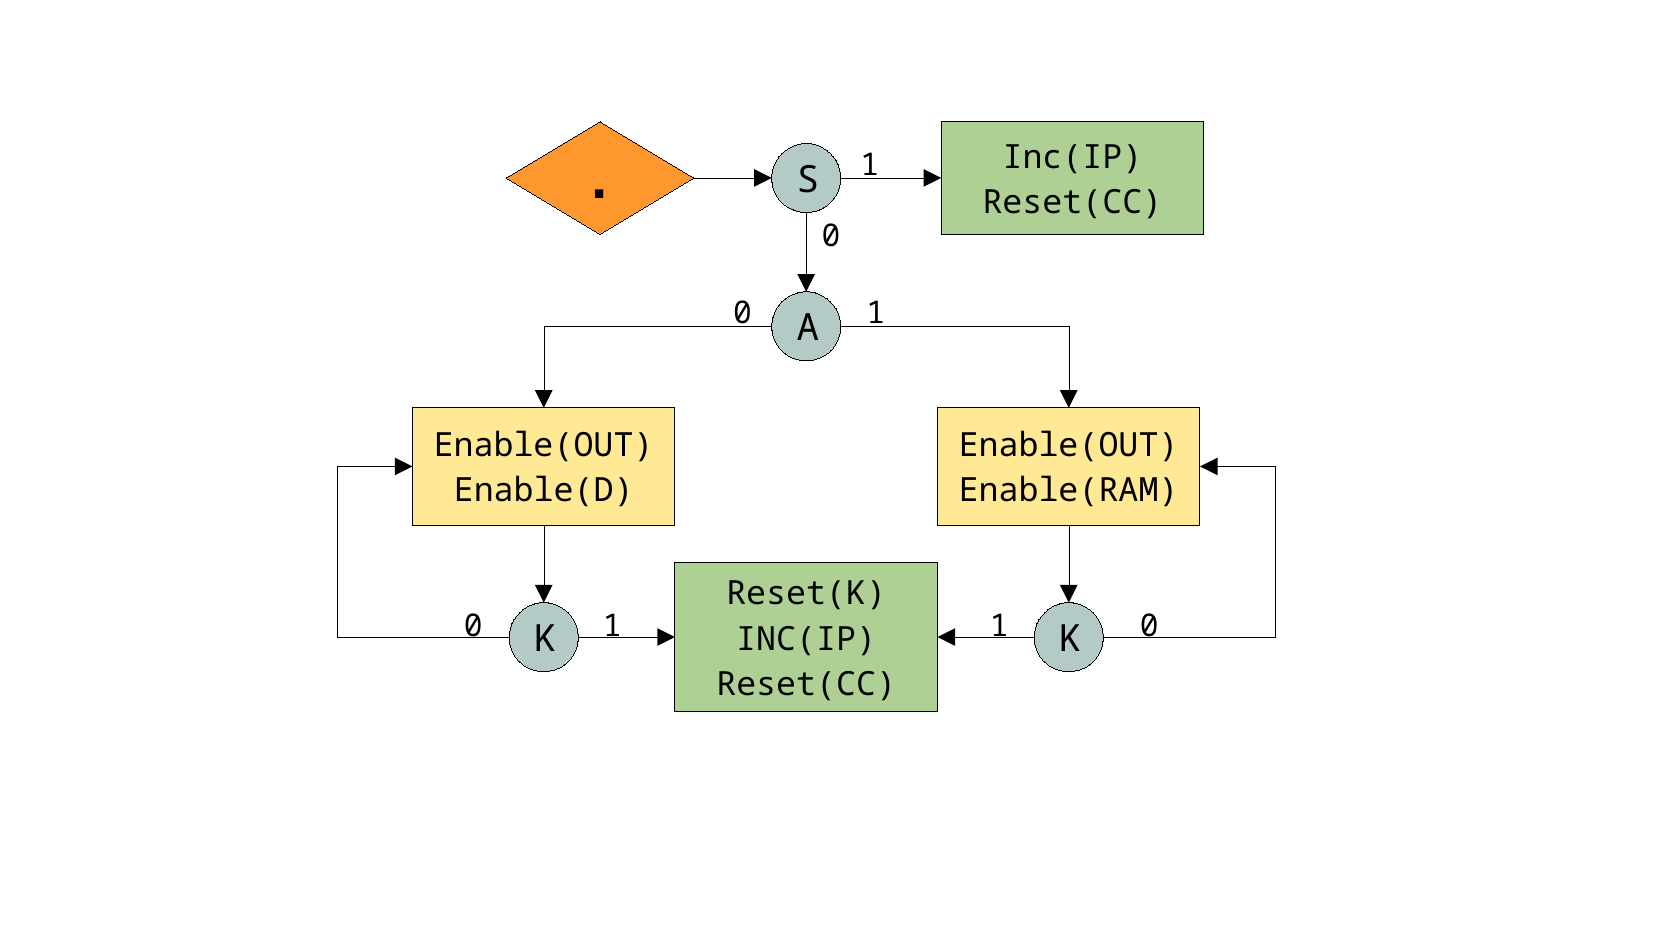

.
Inc(IP)
Reset(CC)
1
S
0
0
1
A
Enable(OUT)
Enable(D)
Enable(OUT)
Enable(RAM)
Reset(K)
INC(IP)
Reset(CC)
0
1
1
0
K
K